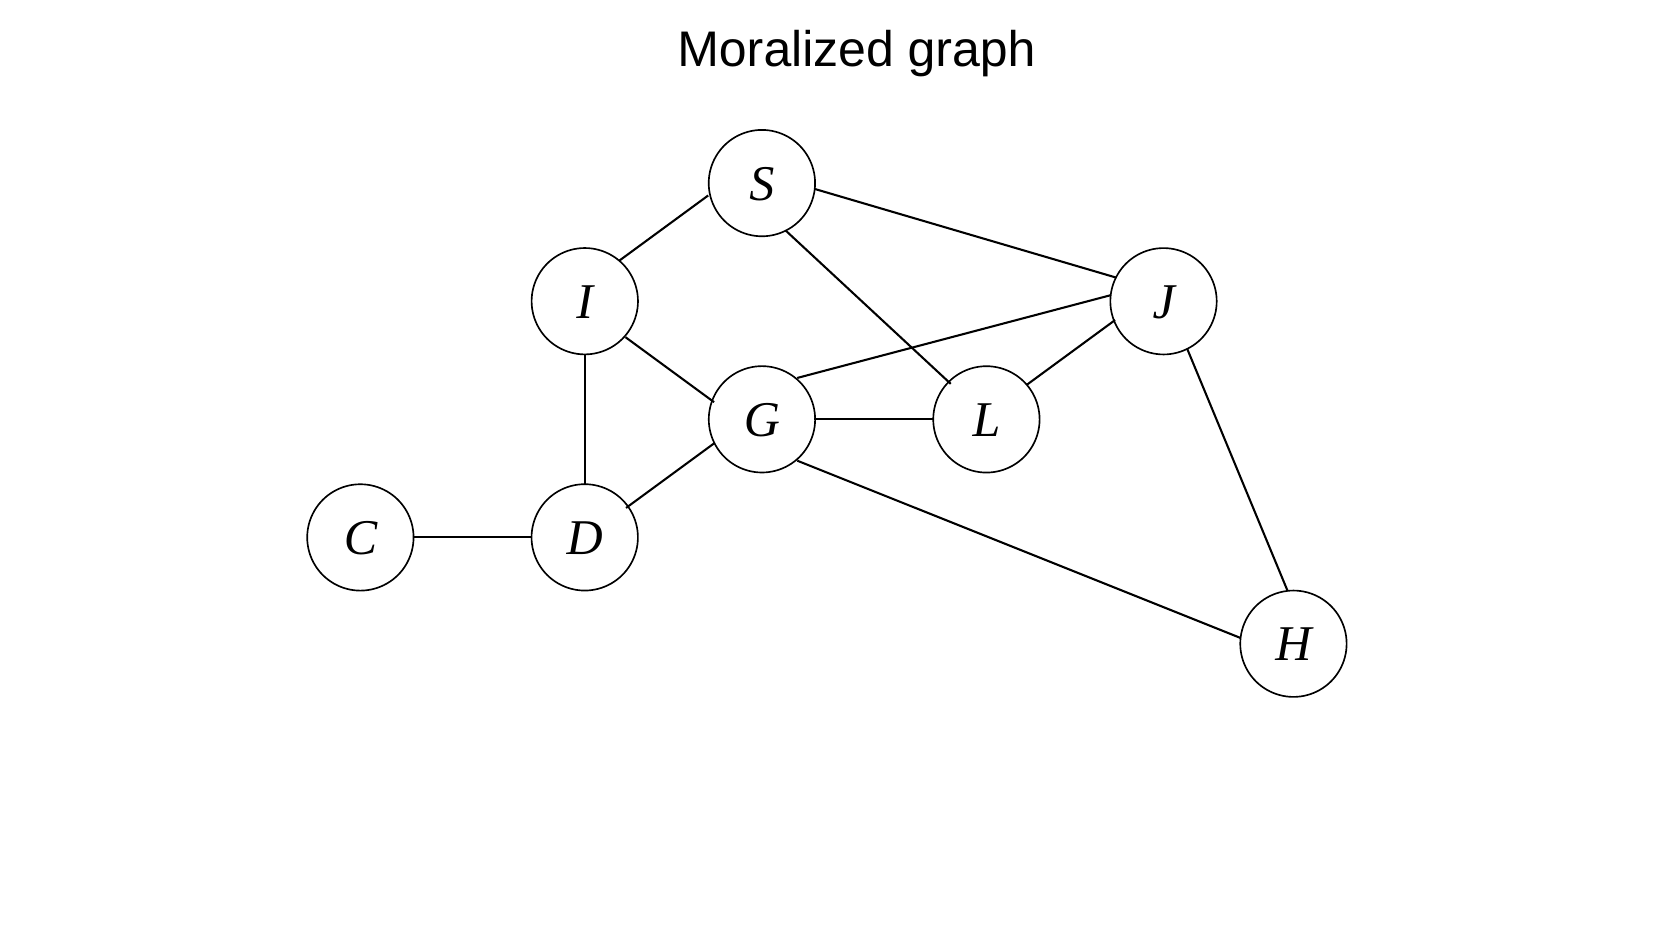

# Moralized graph
S
I
J
G
L
D
C
H